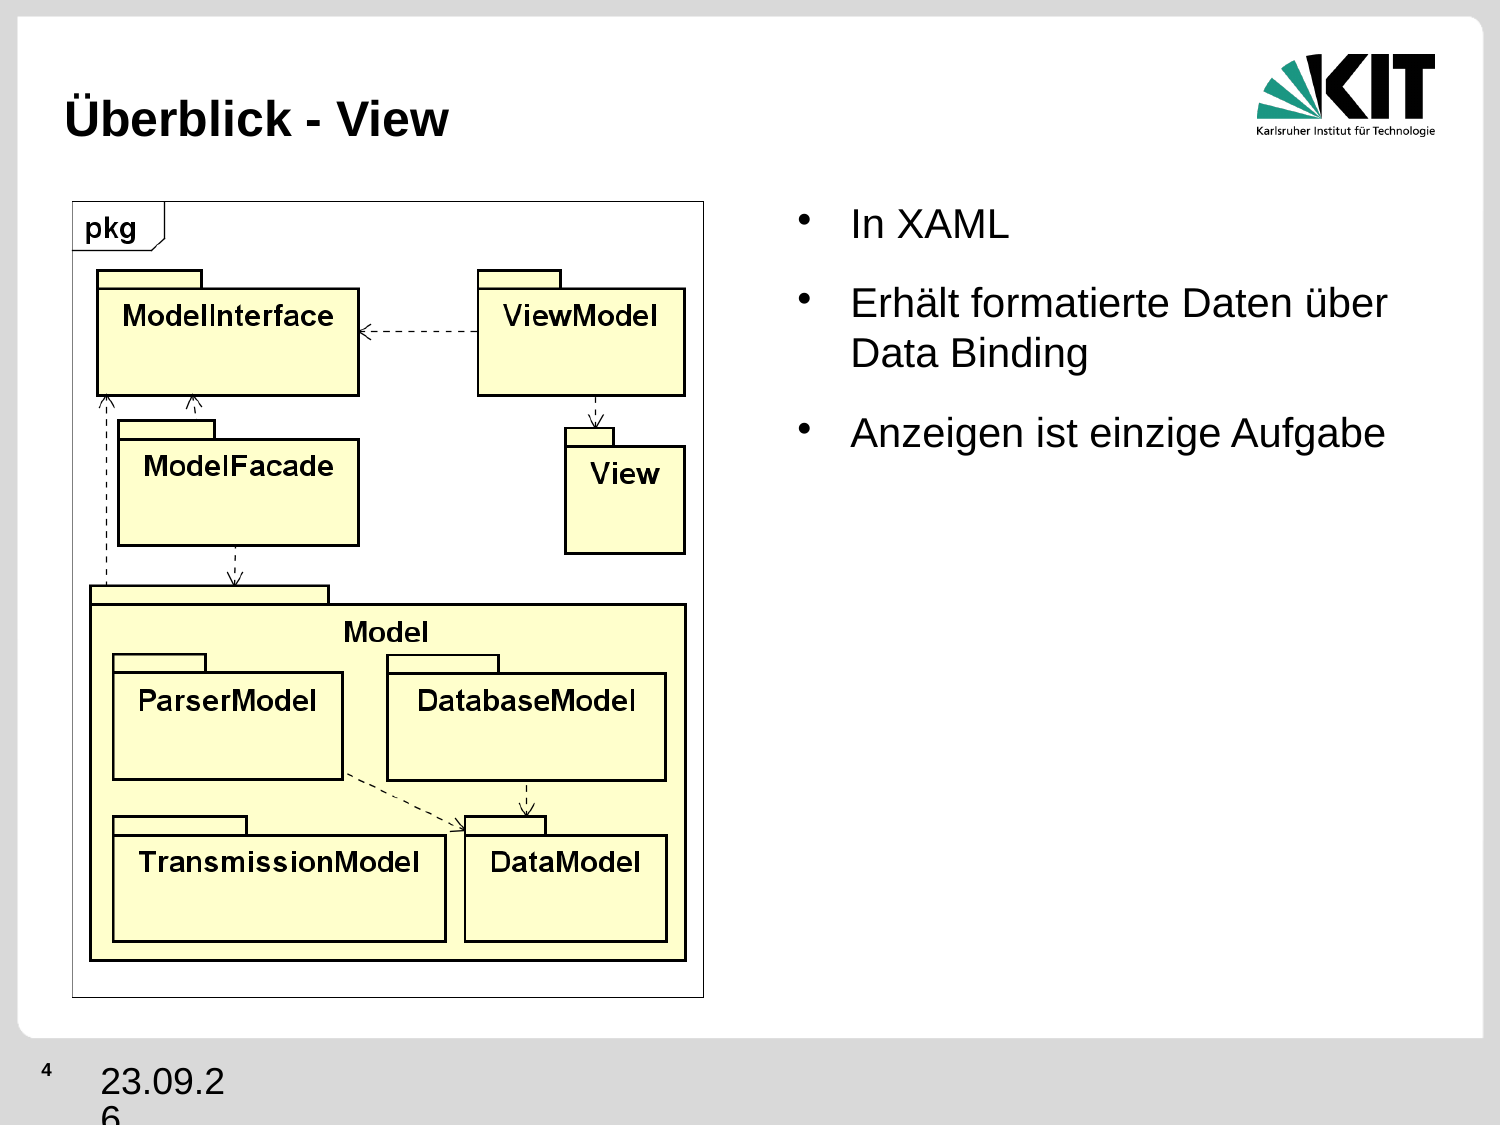

Überblick - View
In XAML
Erhält formatierte Daten über Data Binding
Anzeigen ist einzige Aufgabe